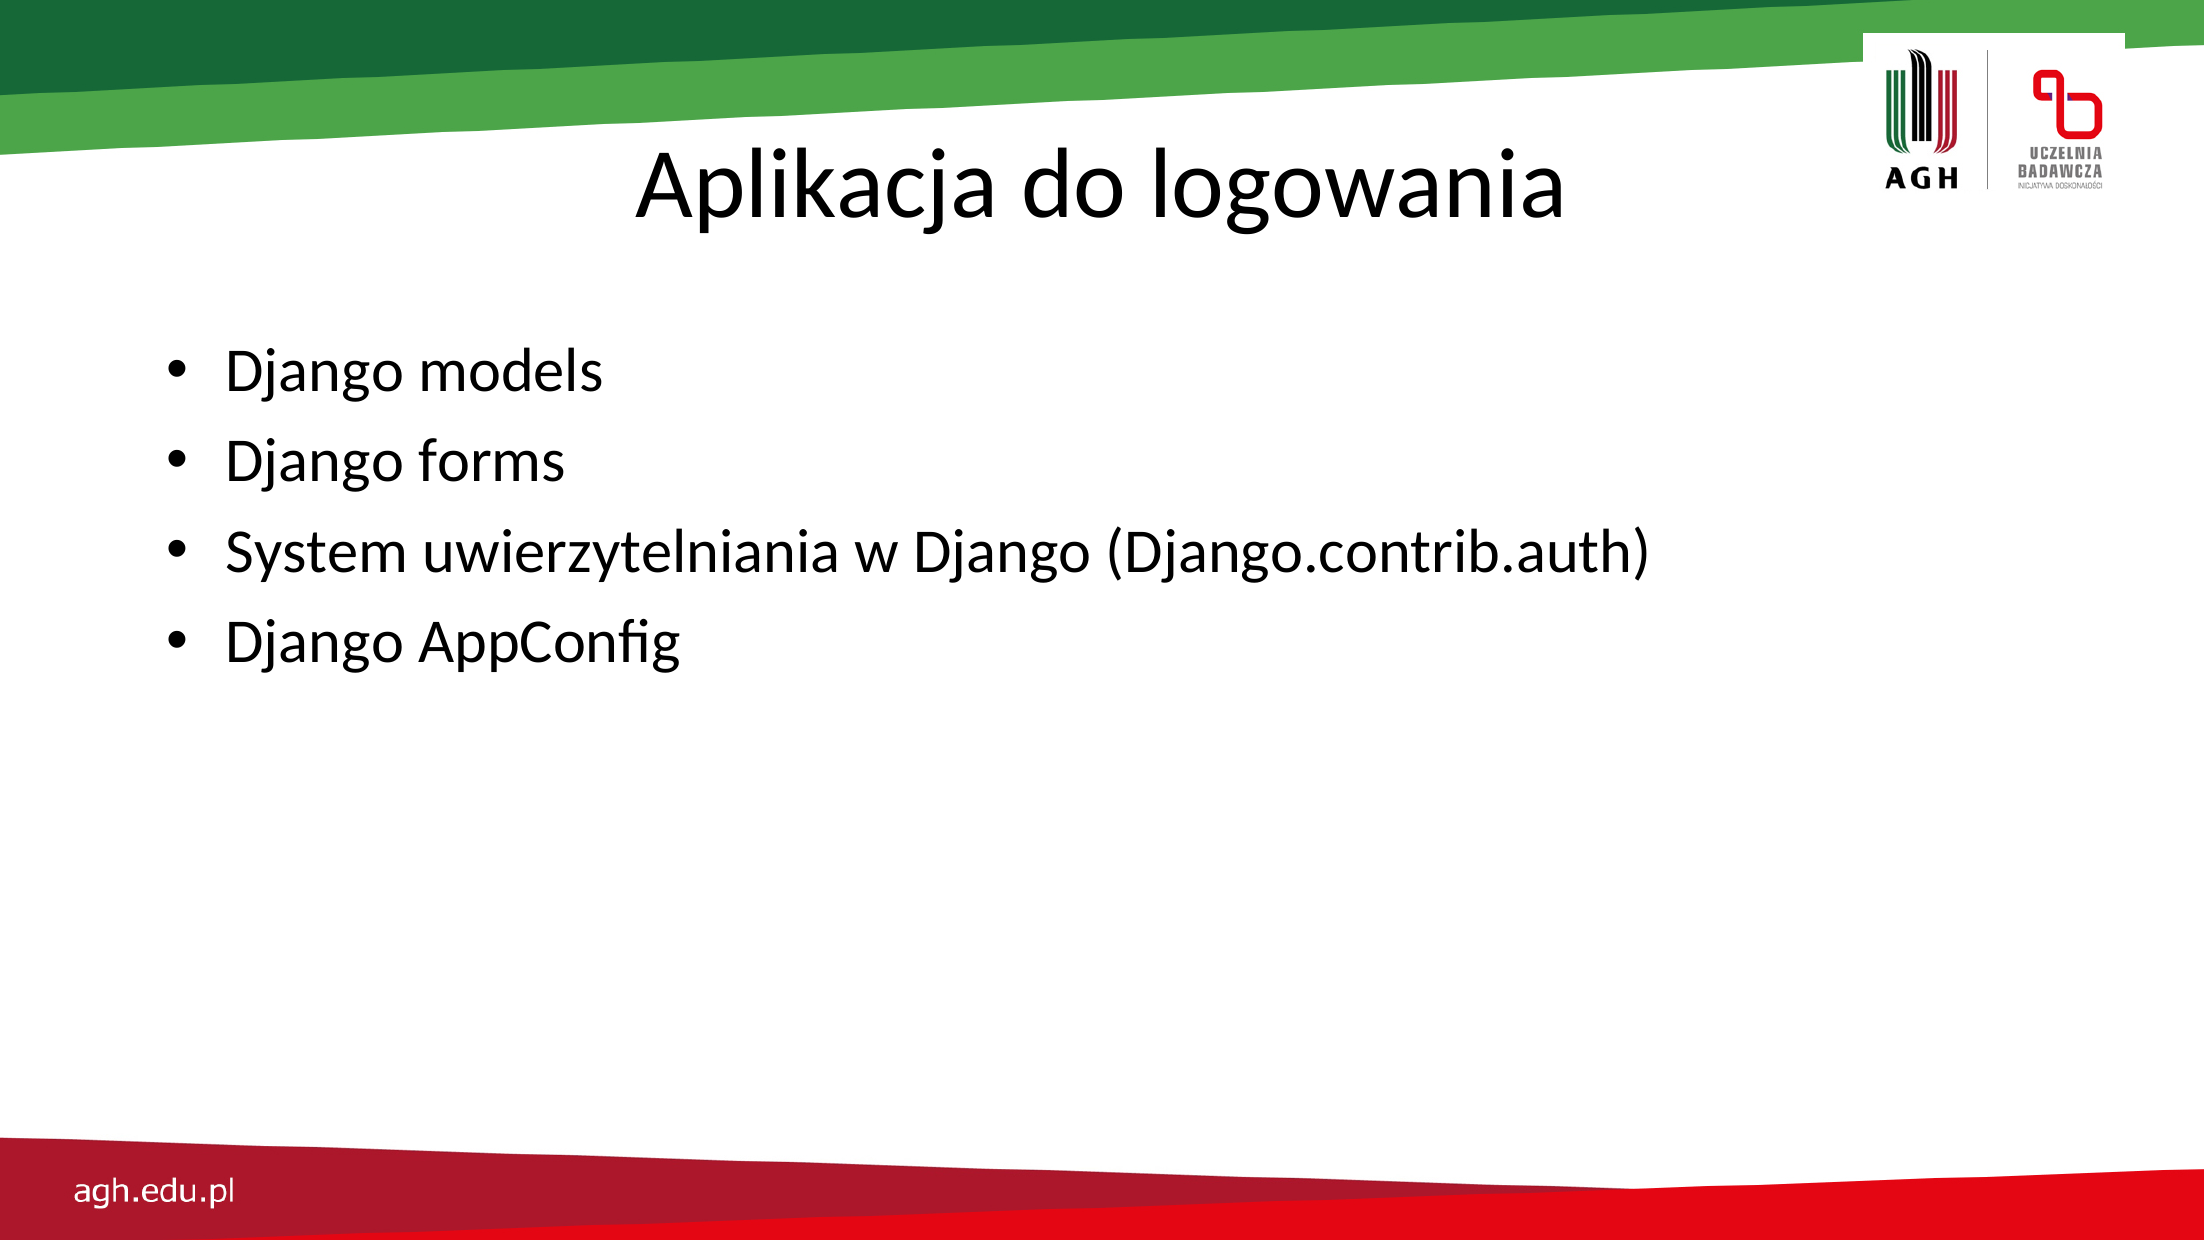

# Aplikacja do logowania
Django models
Django forms
System uwierzytelniania w Django (Django.contrib.auth)
Django AppConfig